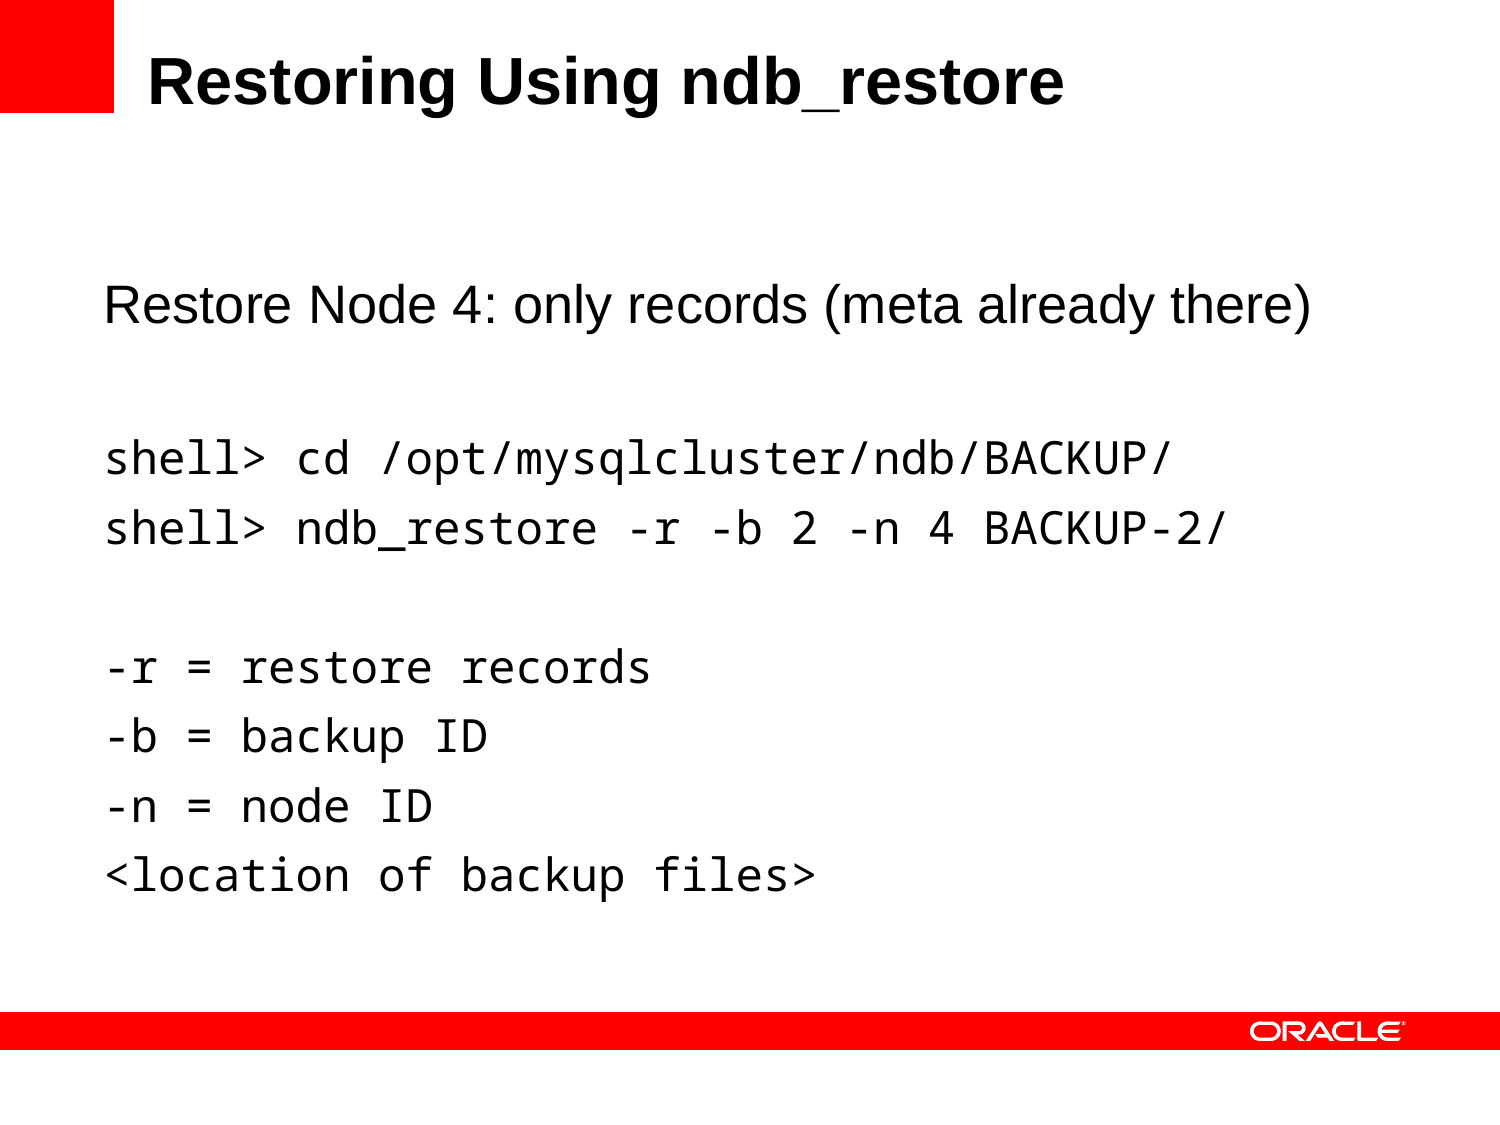

# Restoring Using ndb_restore
Restore Node 4: only records (meta already there)
shell> cd /opt/mysqlcluster/ndb/BACKUP/
shell> ndb_restore -r -b 2 -n 4 BACKUP-2/
-r = restore records
-b = backup ID
-n = node ID
<location of backup files>